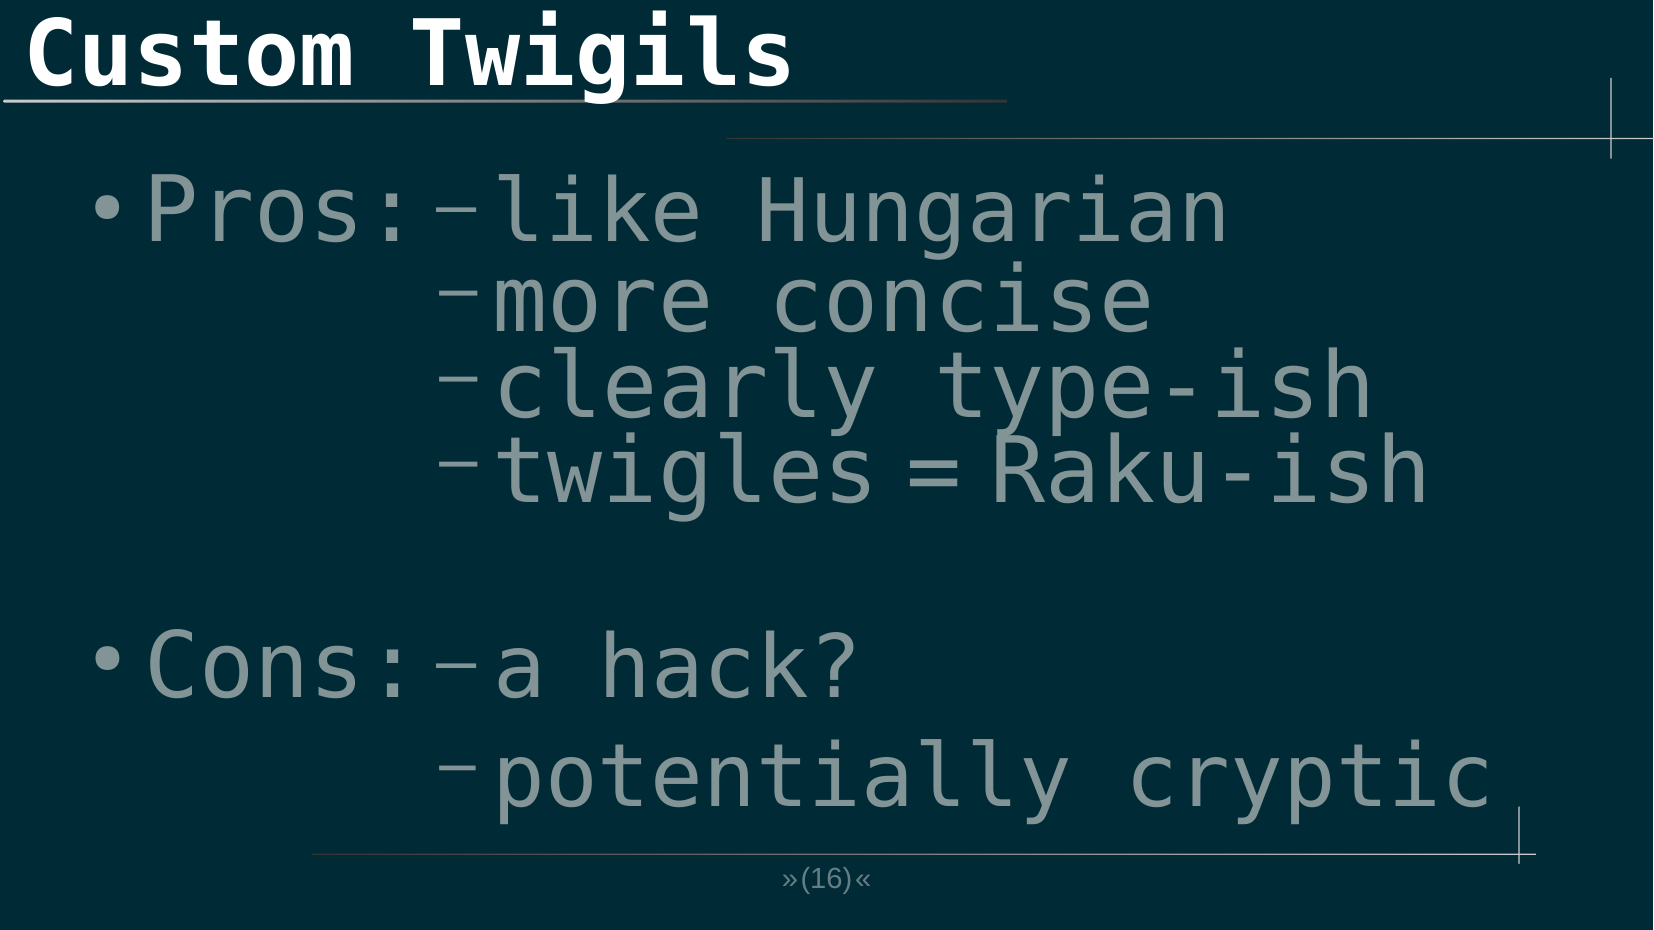

# Custom Twigils
Pros: – like Hungarian
more concise
clearly type-ish
twigles = Raku-ish
Cons: – a hack?
potentially cryptic